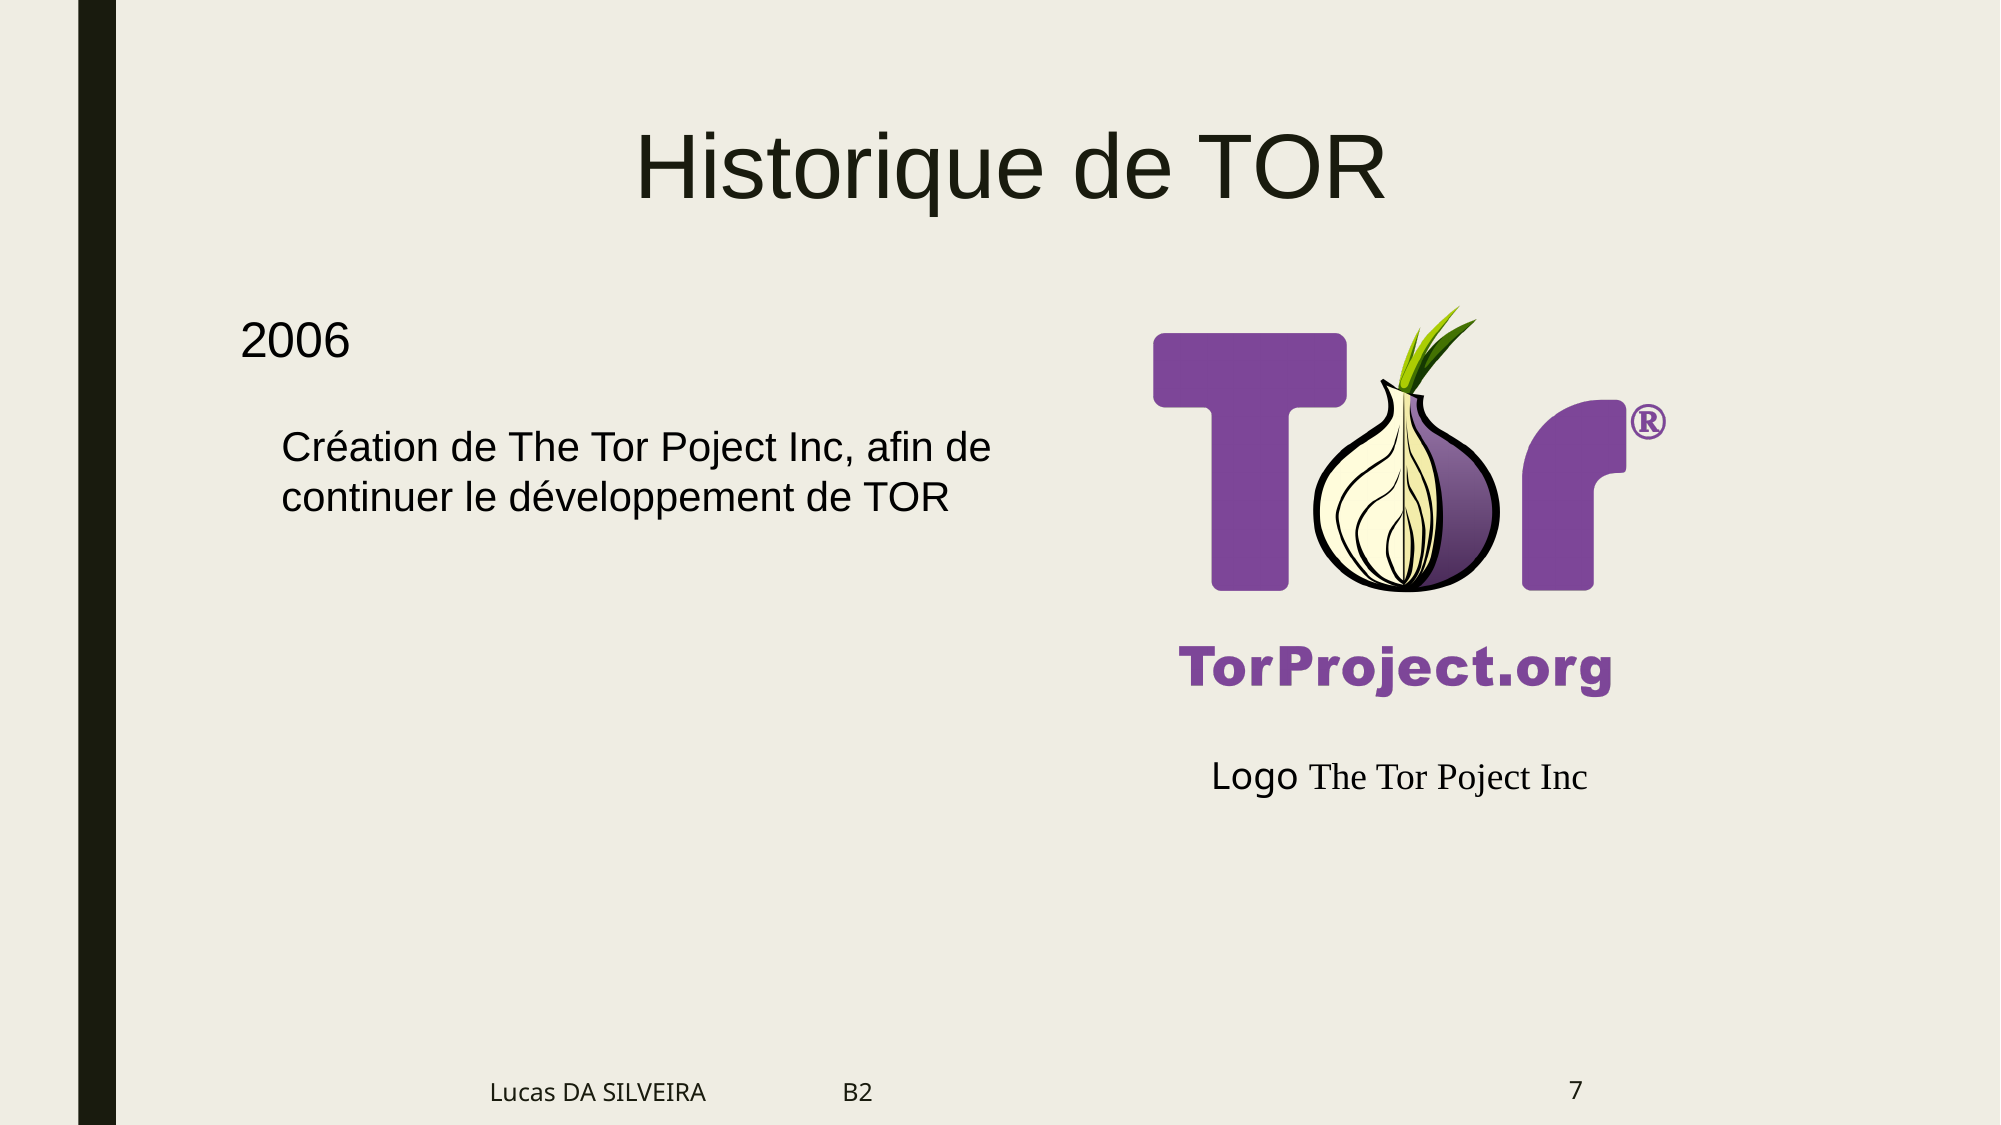

# Historique de TOR
2006
Création de The Tor Poject Inc, afin de continuer le développement de TOR
Logo The Tor Poject Inc
Lucas DA SILVEIRA B2